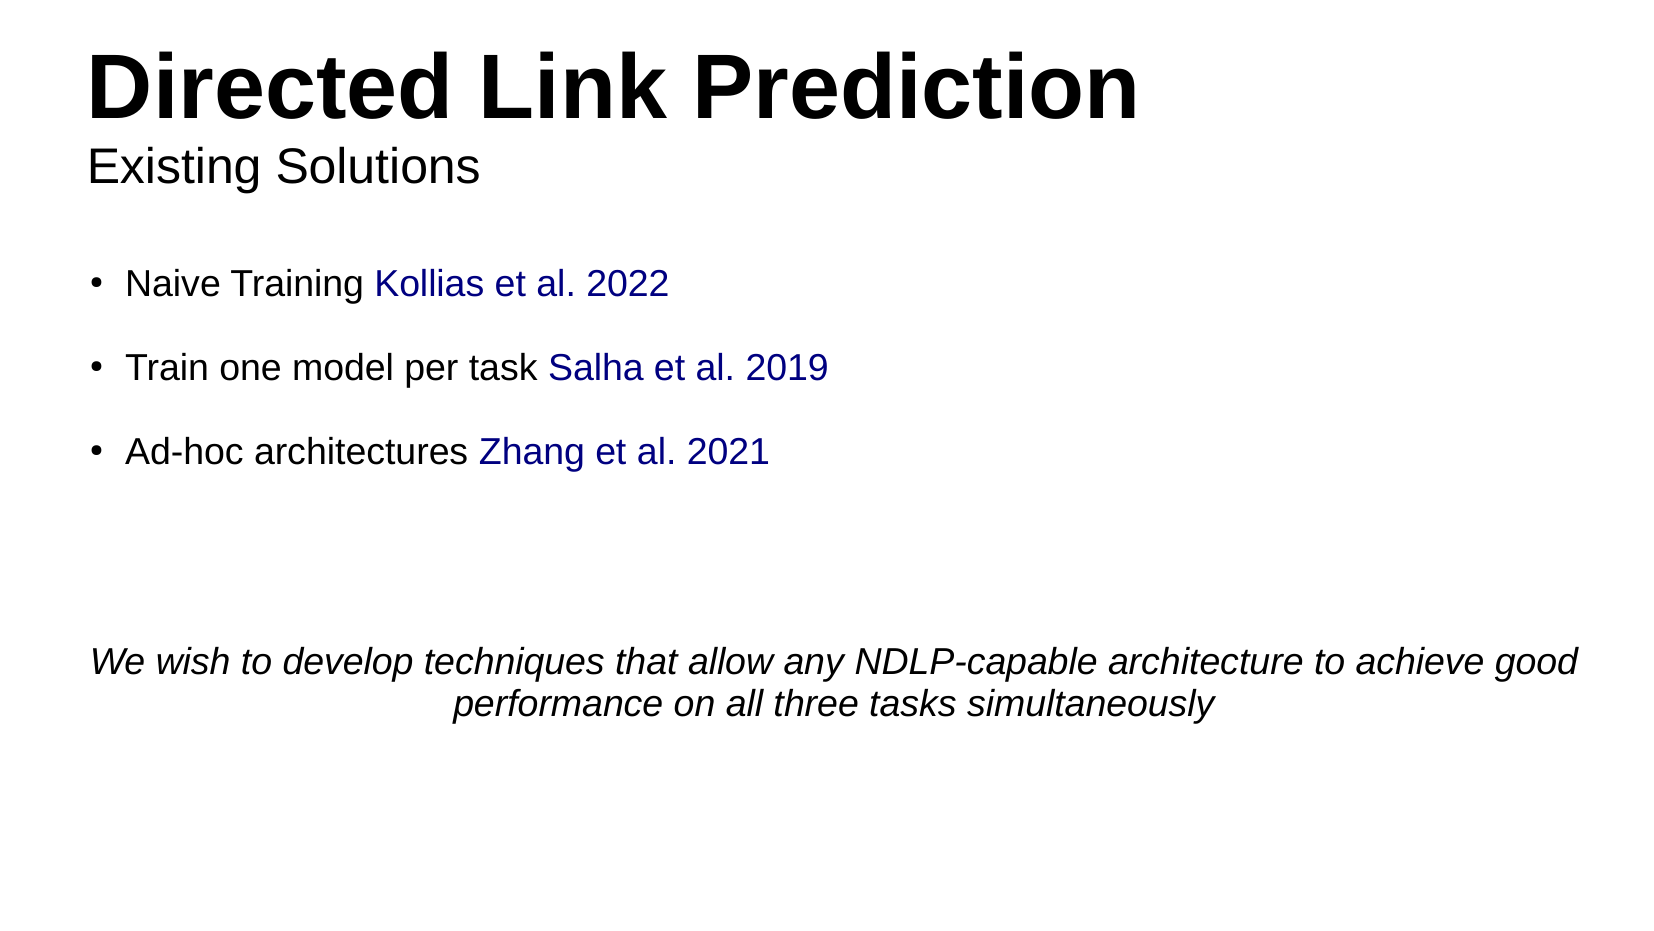

# Directed Link Prediction Existing Solutions
Naive Training Kollias et al. 2022
Train one model per task Salha et al. 2019
Ad-hoc architectures Zhang et al. 2021
We wish to develop techniques that allow any NDLP-capable architecture to achieve good performance on all three tasks simultaneously